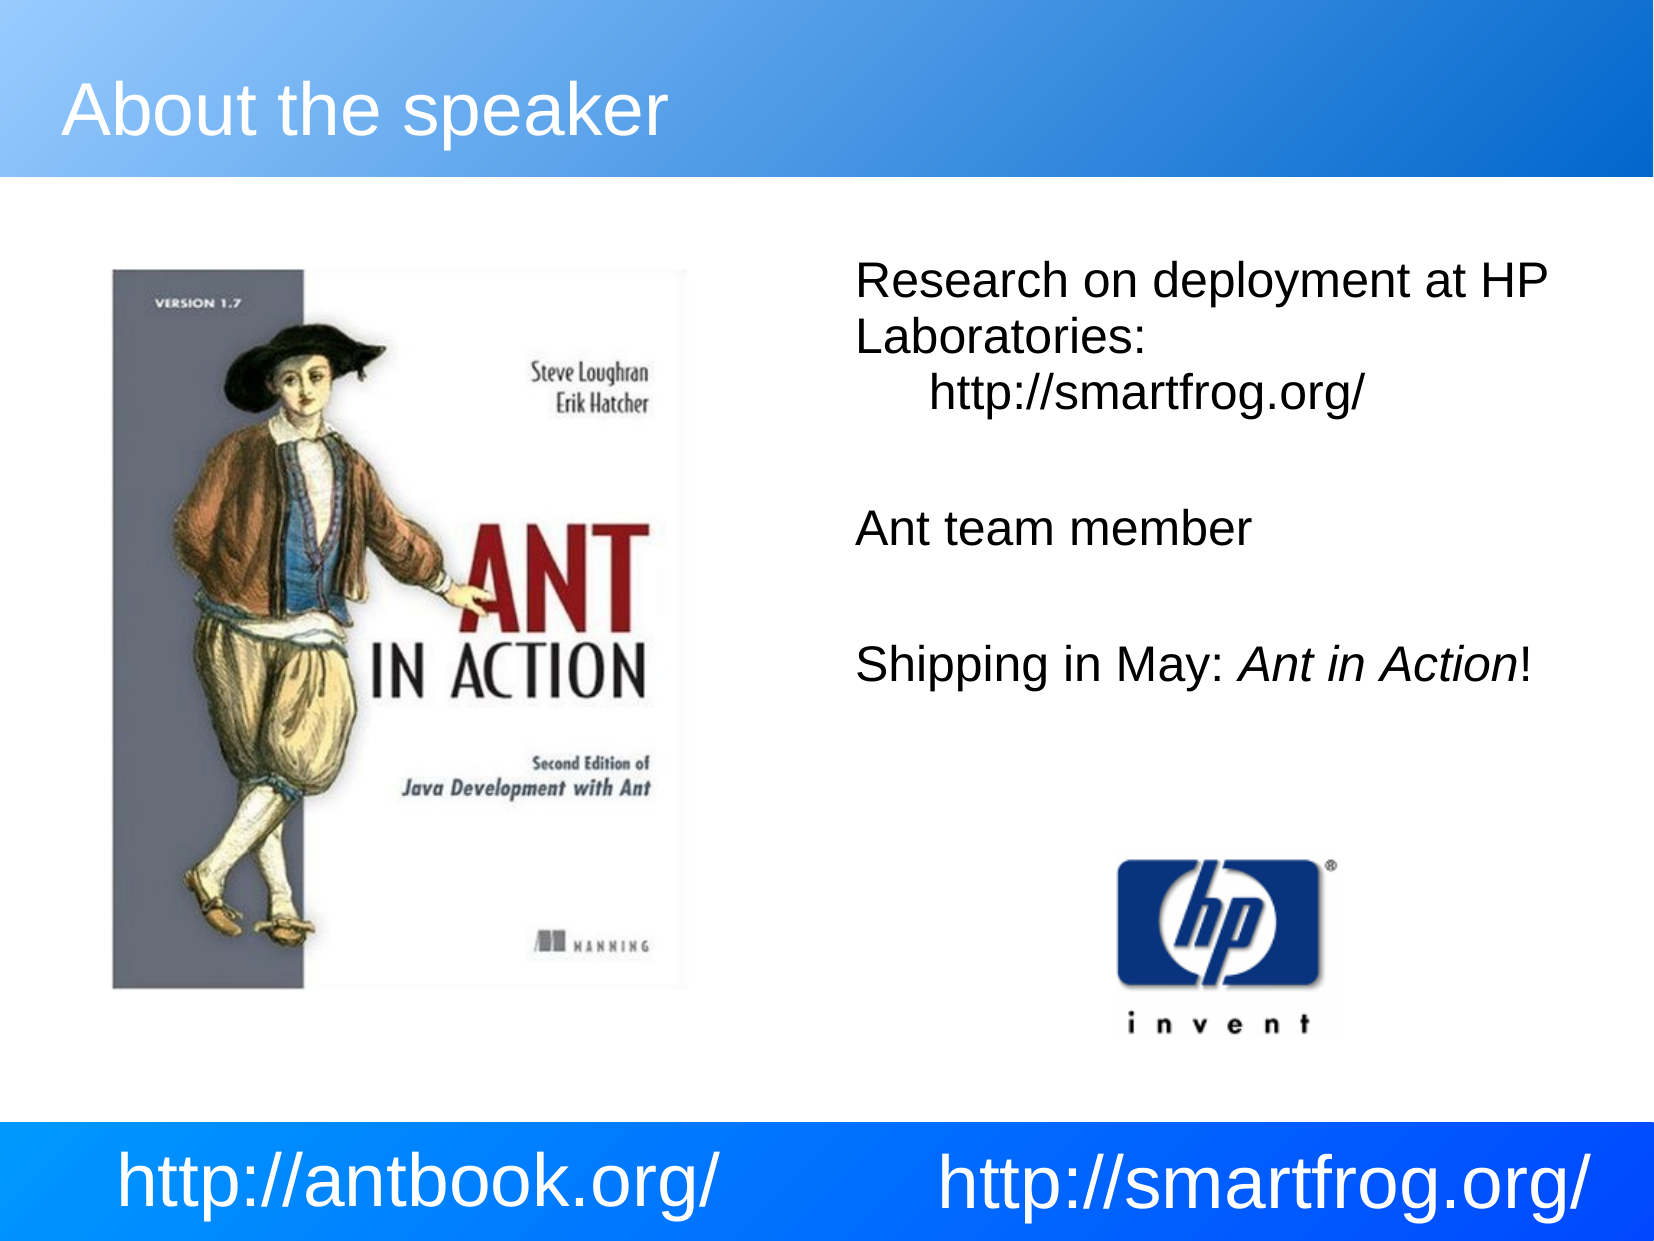

# About the speaker
Research on deployment at HP Laboratories:
	http://smartfrog.org/
Ant team member
Shipping in May: Ant in Action!
http://antbook.org/
http://smartfrog.org/